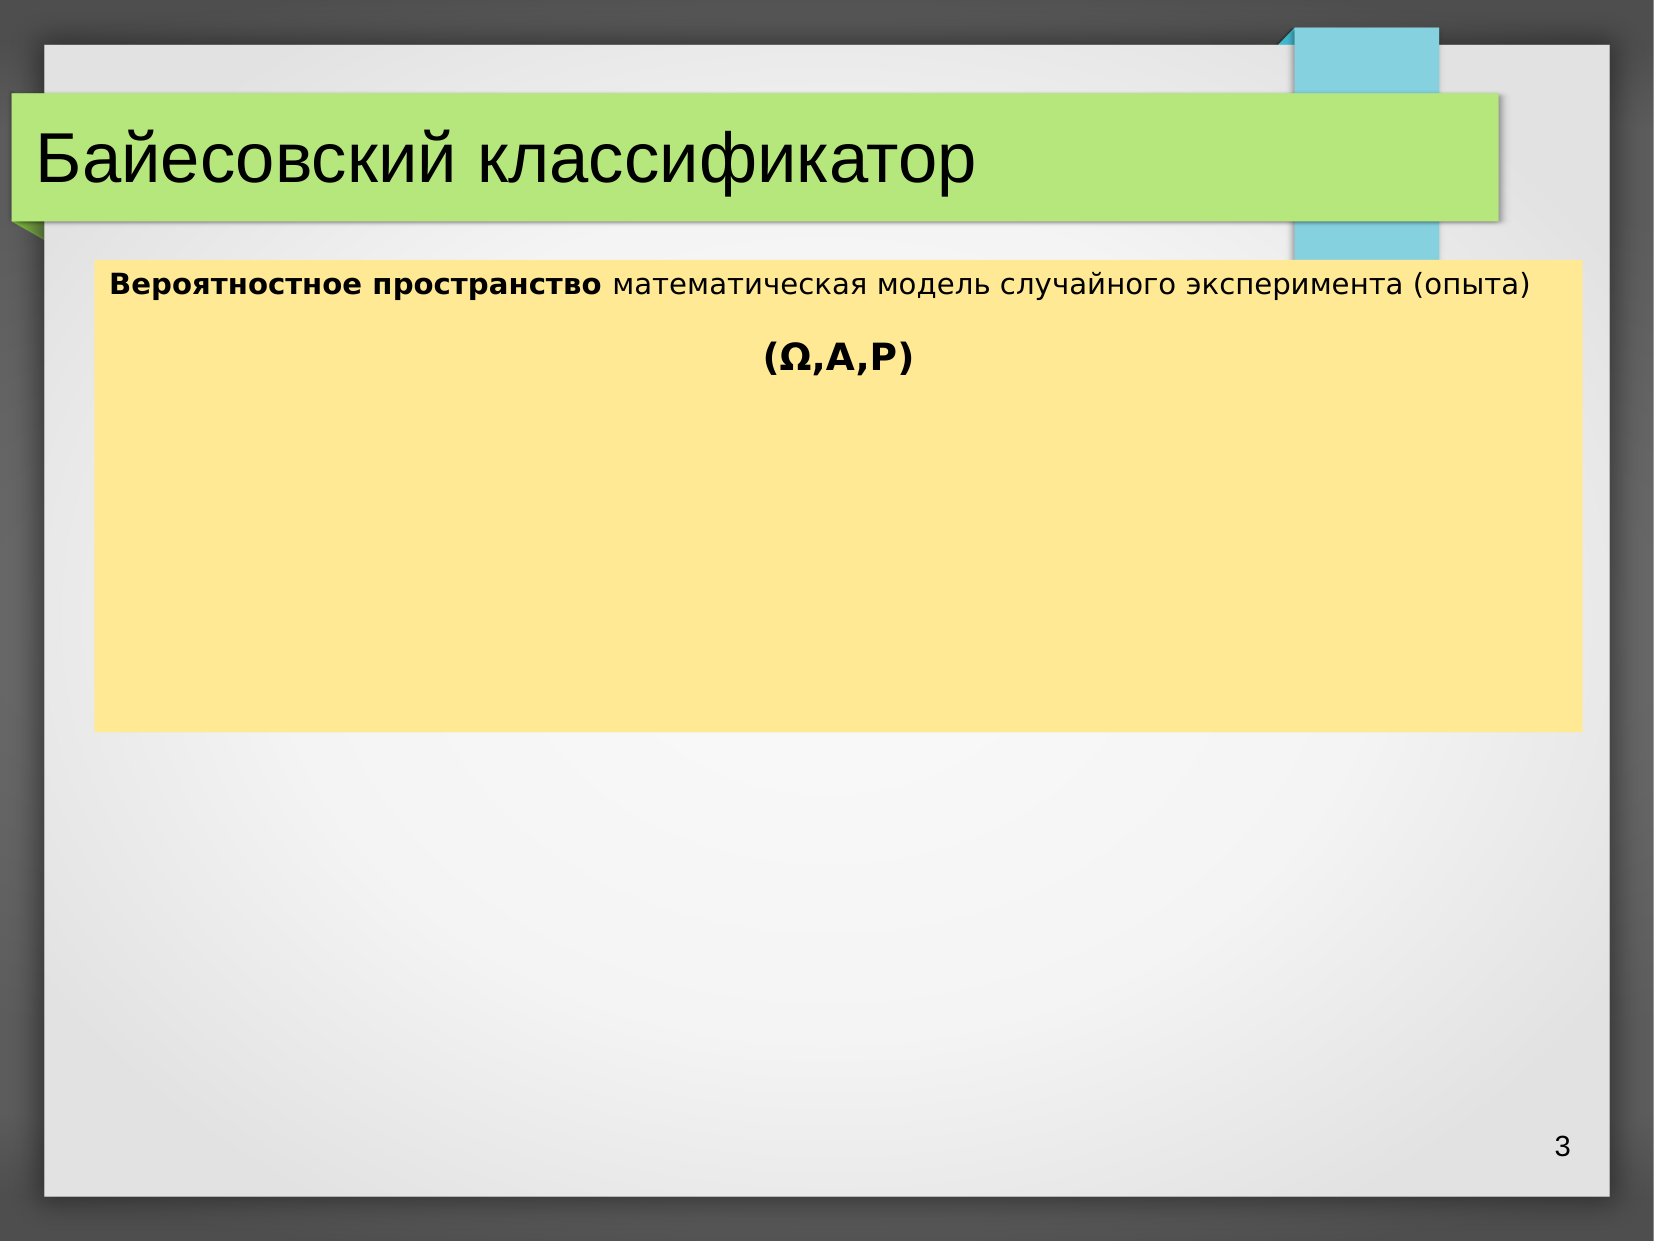

# Байесовский классификатор
Вероятностное пространство математическая модель случайного эксперимента (опыта)
(Ω,A,P)
3